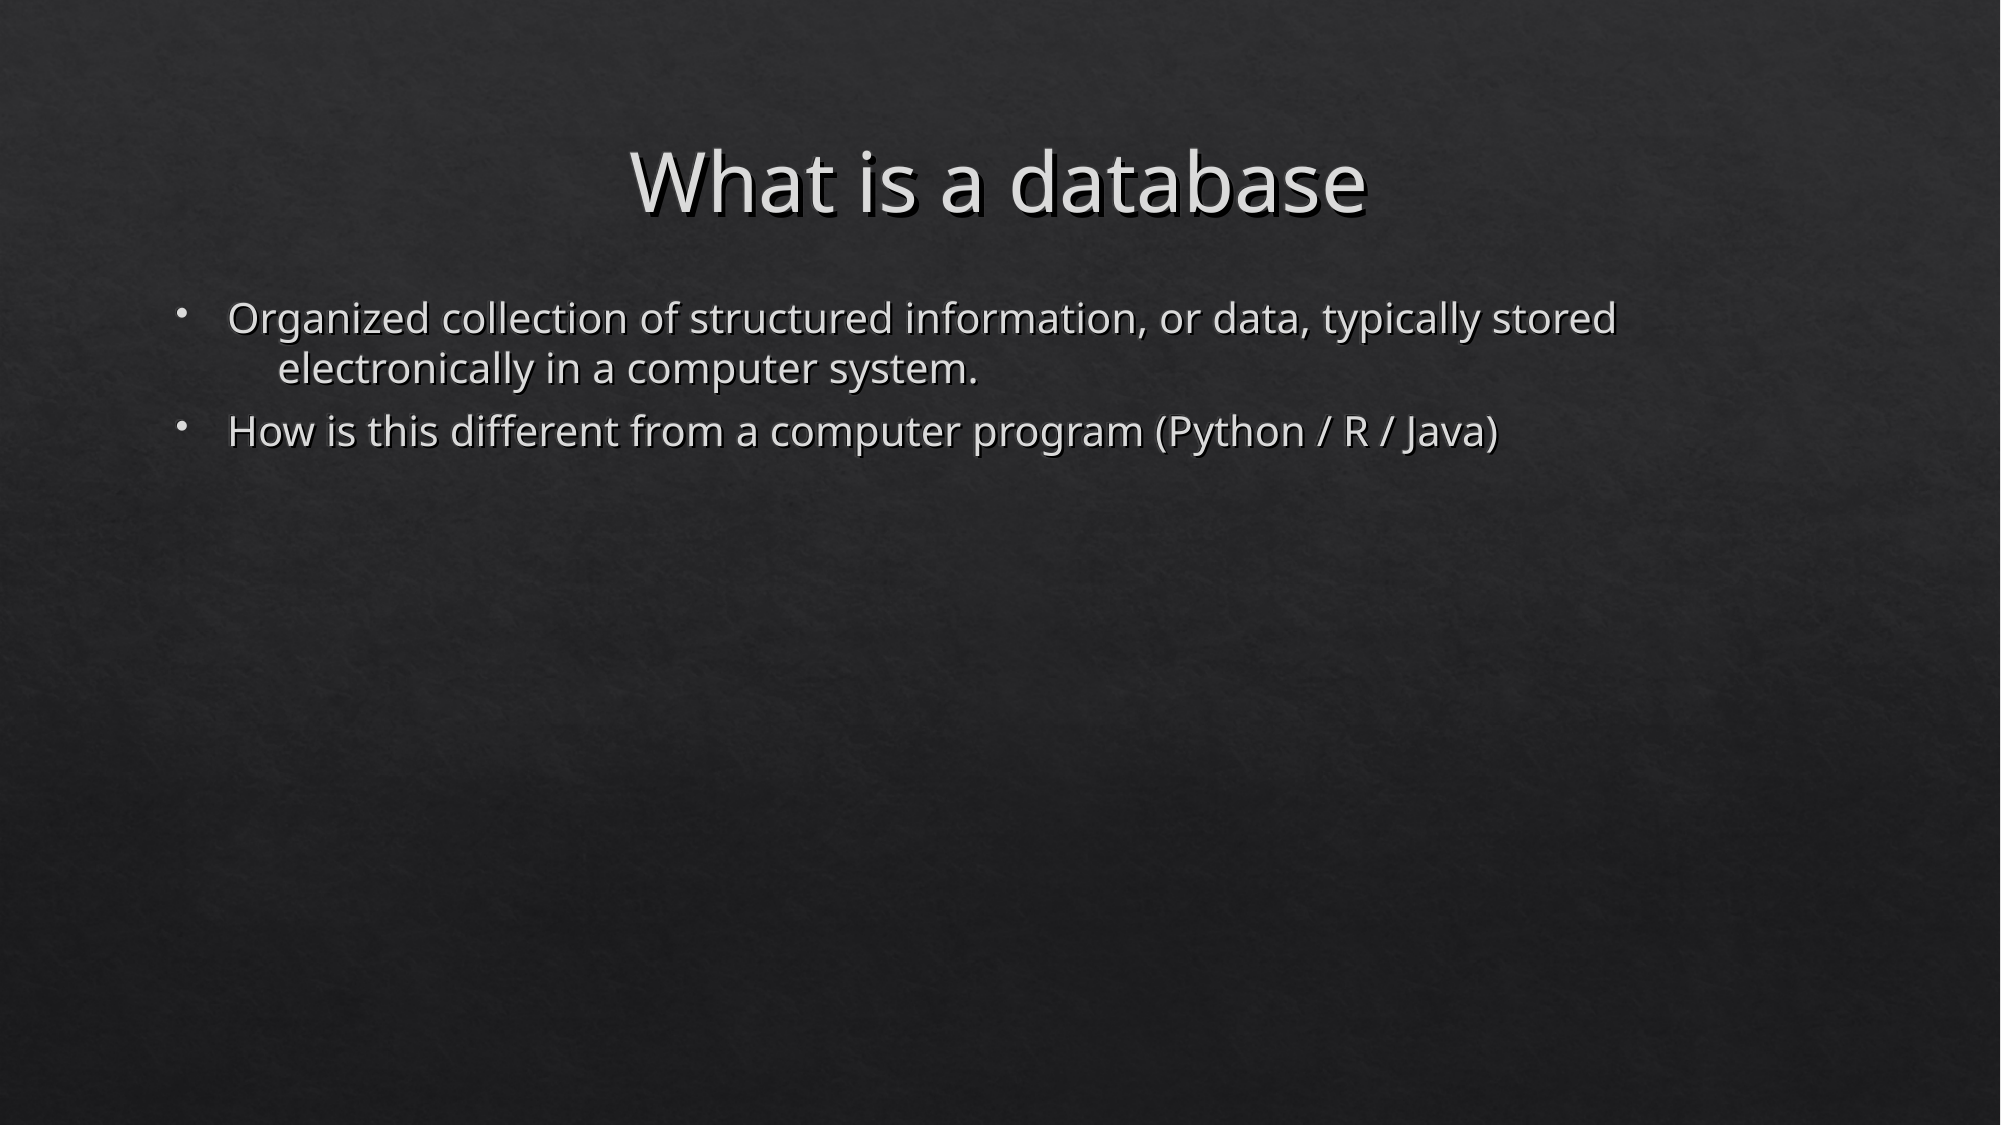

# What is a database
Organized collection of structured information, or data, typically stored electronically in a computer system.
How is this different from a computer program (Python / R / Java)